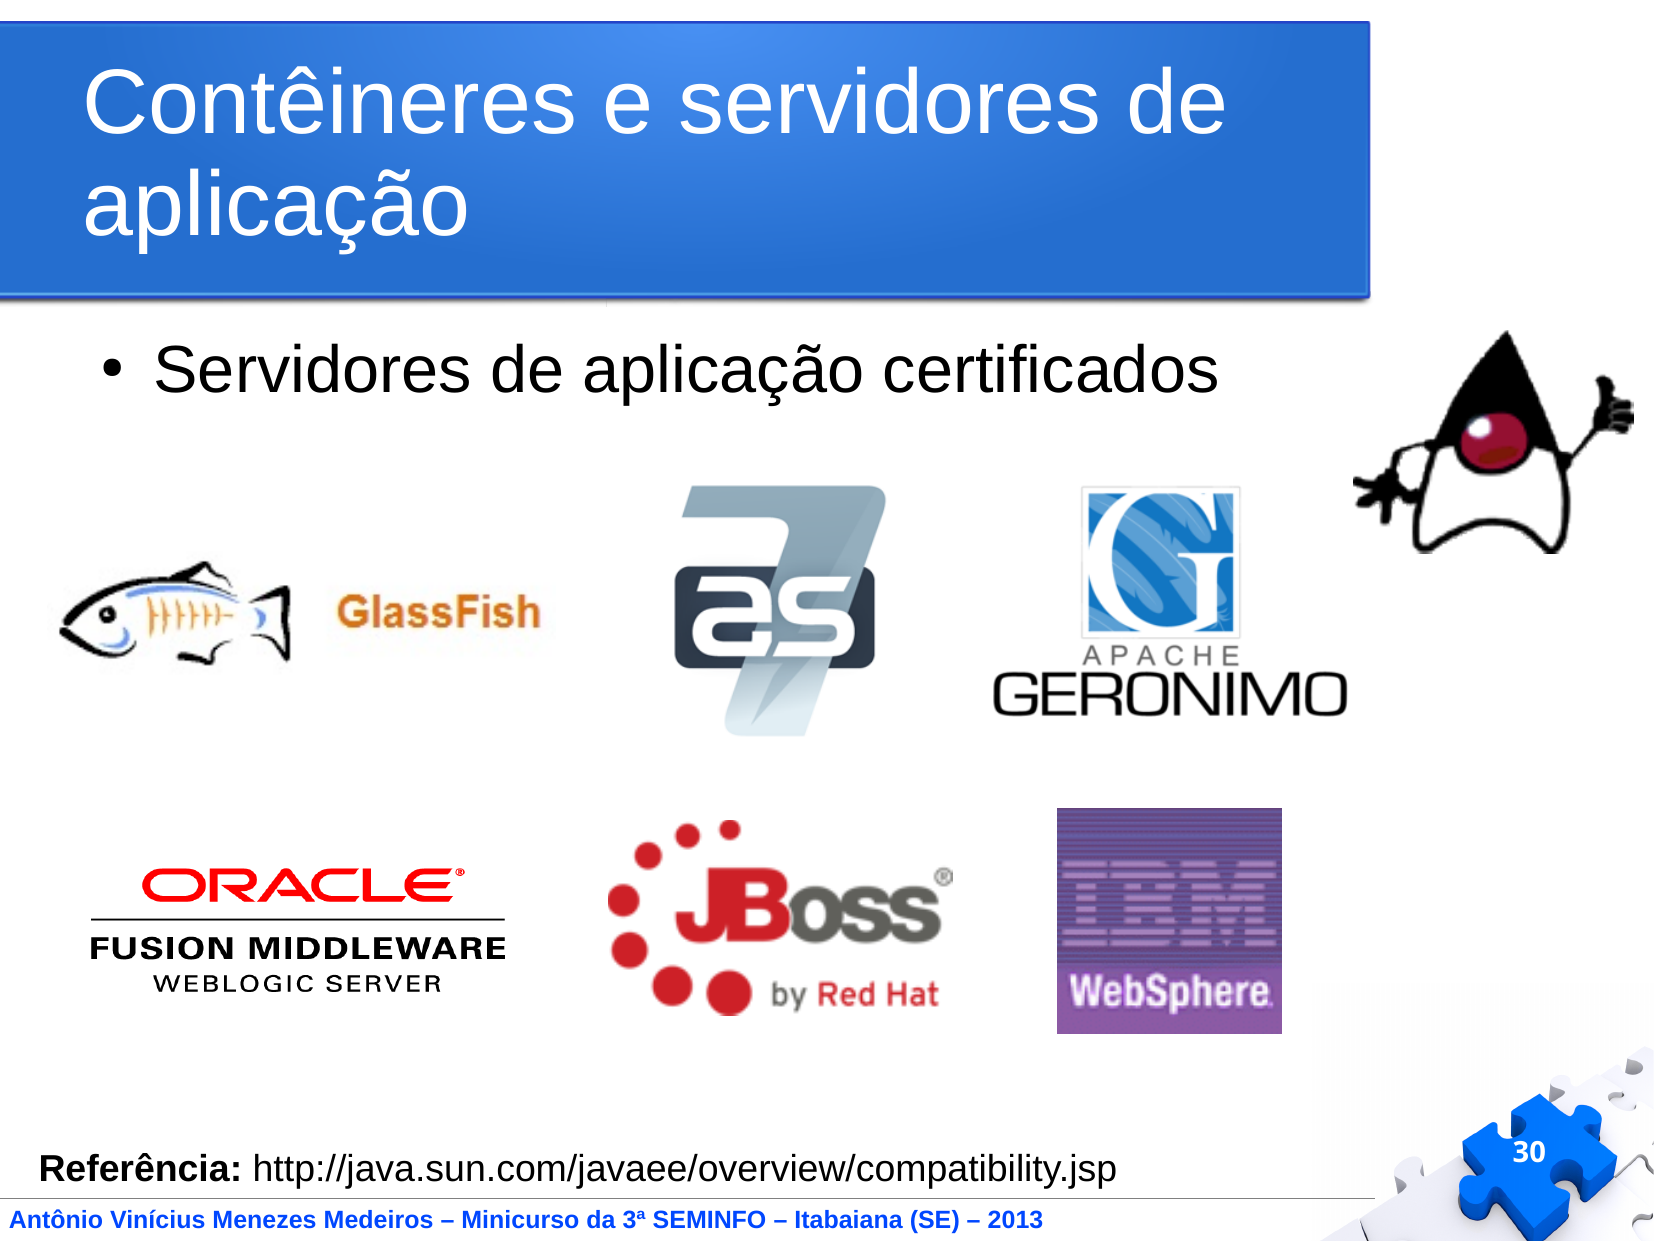

# Contêineres e servidores de aplicação
Servidores de aplicação certificados
30
Referência: http://java.sun.com/javaee/overview/compatibility.jsp